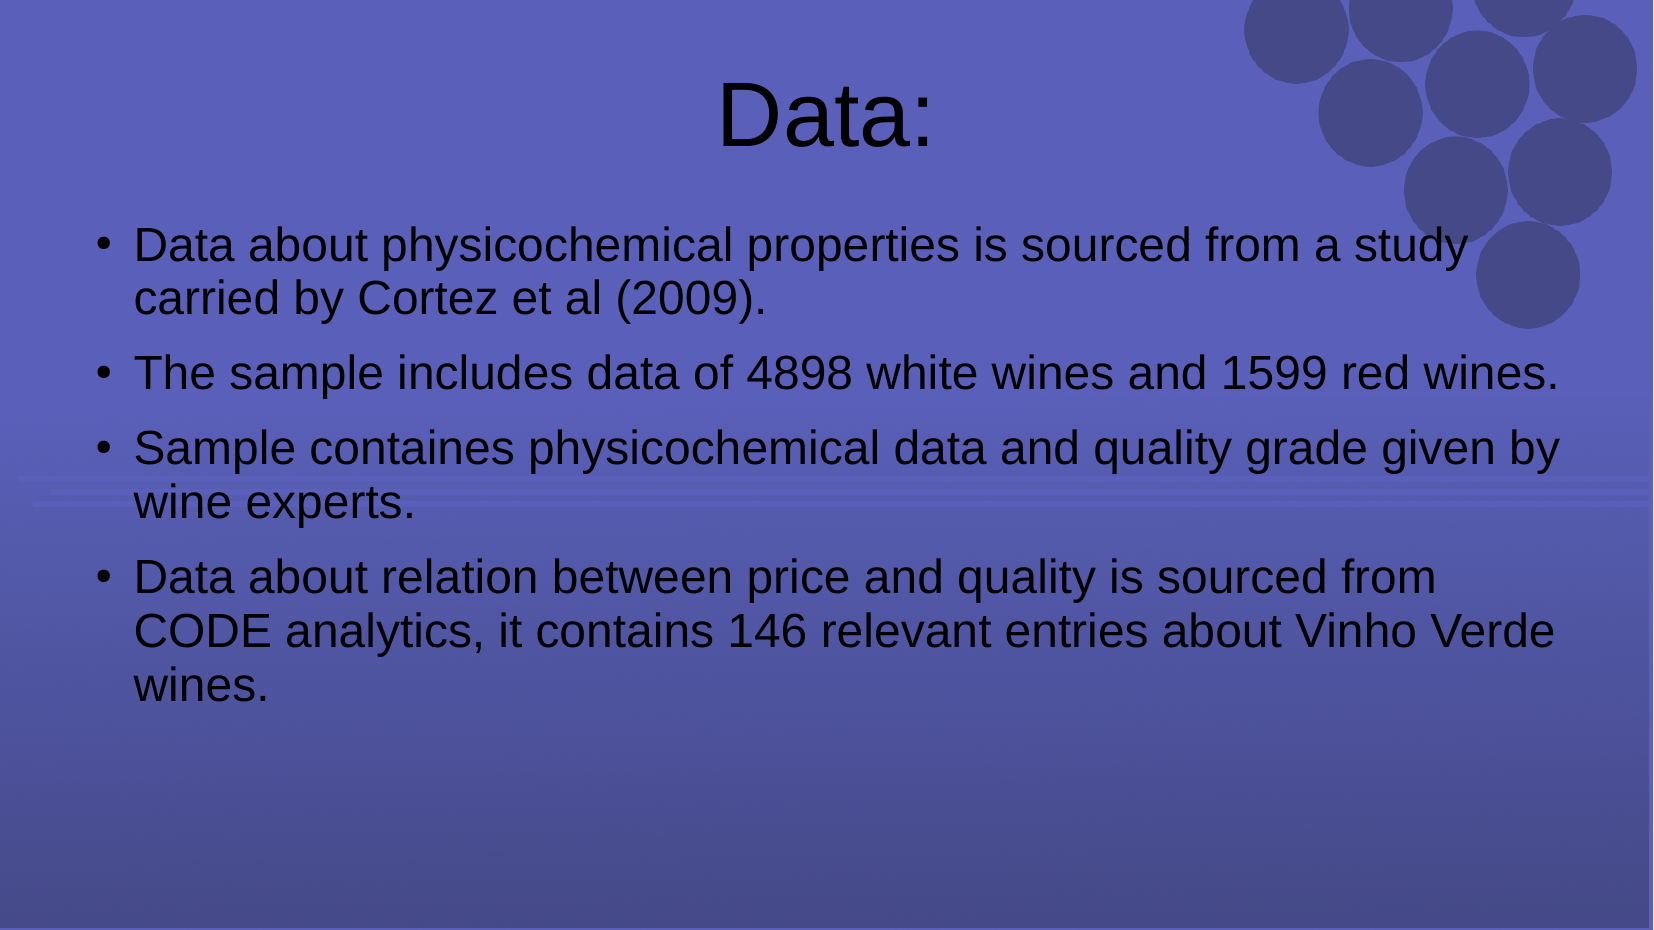

# Data:
Data about physicochemical properties is sourced from a study carried by Cortez et al (2009).
The sample includes data of 4898 white wines and 1599 red wines.
Sample containes physicochemical data and quality grade given by wine experts.
Data about relation between price and quality is sourced from CODE analytics, it contains 146 relevant entries about Vinho Verde wines.